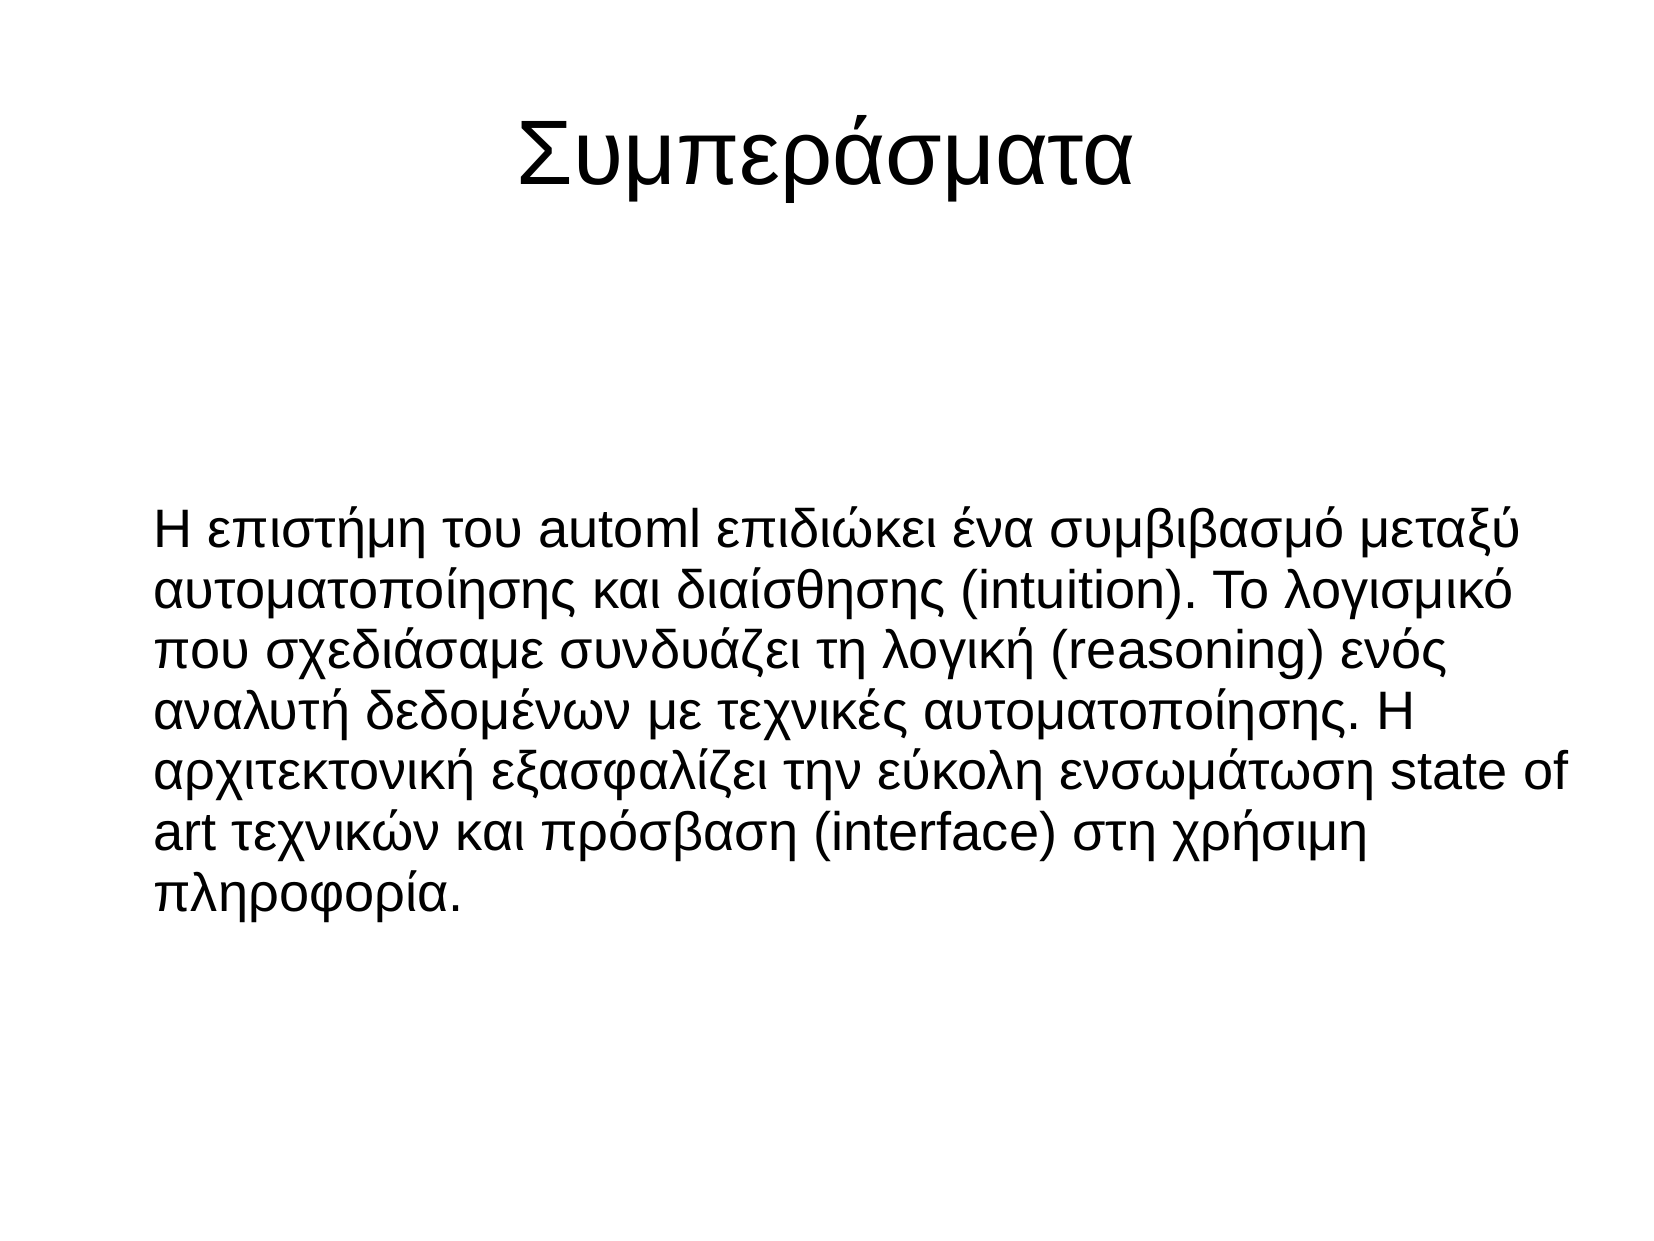

# Συμπεράσματα
Η επιστήμη του automl επιδιώκει ένα συμβιβασμό μεταξύ αυτοματοποίησης και διαίσθησης (intuition). Το λογισμικό που σχεδιάσαμε συνδυάζει τη λογική (reasoning) ενός αναλυτή δεδομένων με τεχνικές αυτοματοποίησης. Η αρχιτεκτονική εξασφαλίζει την εύκολη ενσωμάτωση state of art τεχνικών και πρόσβαση (interface) στη χρήσιμη πληροφορία.